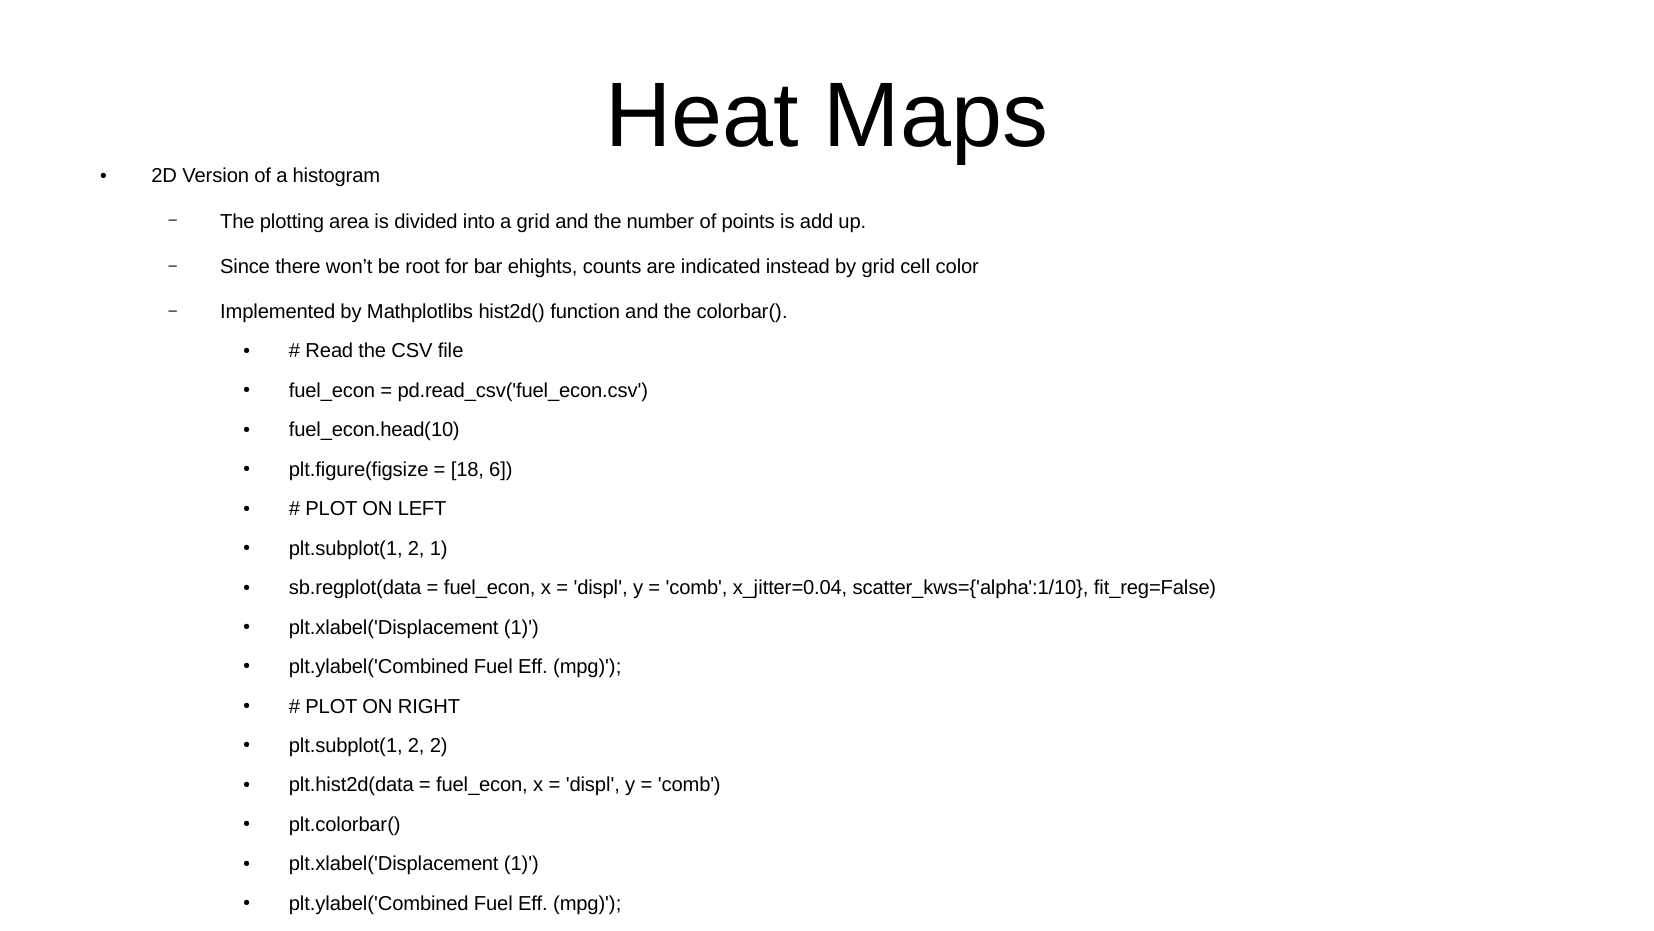

# Heat Maps
2D Version of a histogram
The plotting area is divided into a grid and the number of points is add up.
Since there won’t be root for bar ehights, counts are indicated instead by grid cell color
Implemented by Mathplotlibs hist2d() function and the colorbar().
# Read the CSV file
fuel_econ = pd.read_csv('fuel_econ.csv')
fuel_econ.head(10)
plt.figure(figsize = [18, 6])
# PLOT ON LEFT
plt.subplot(1, 2, 1)
sb.regplot(data = fuel_econ, x = 'displ', y = 'comb', x_jitter=0.04, scatter_kws={'alpha':1/10}, fit_reg=False)
plt.xlabel('Displacement (1)')
plt.ylabel('Combined Fuel Eff. (mpg)');
# PLOT ON RIGHT
plt.subplot(1, 2, 2)
plt.hist2d(data = fuel_econ, x = 'displ', y = 'comb')
plt.colorbar()
plt.xlabel('Displacement (1)')
plt.ylabel('Combined Fuel Eff. (mpg)');